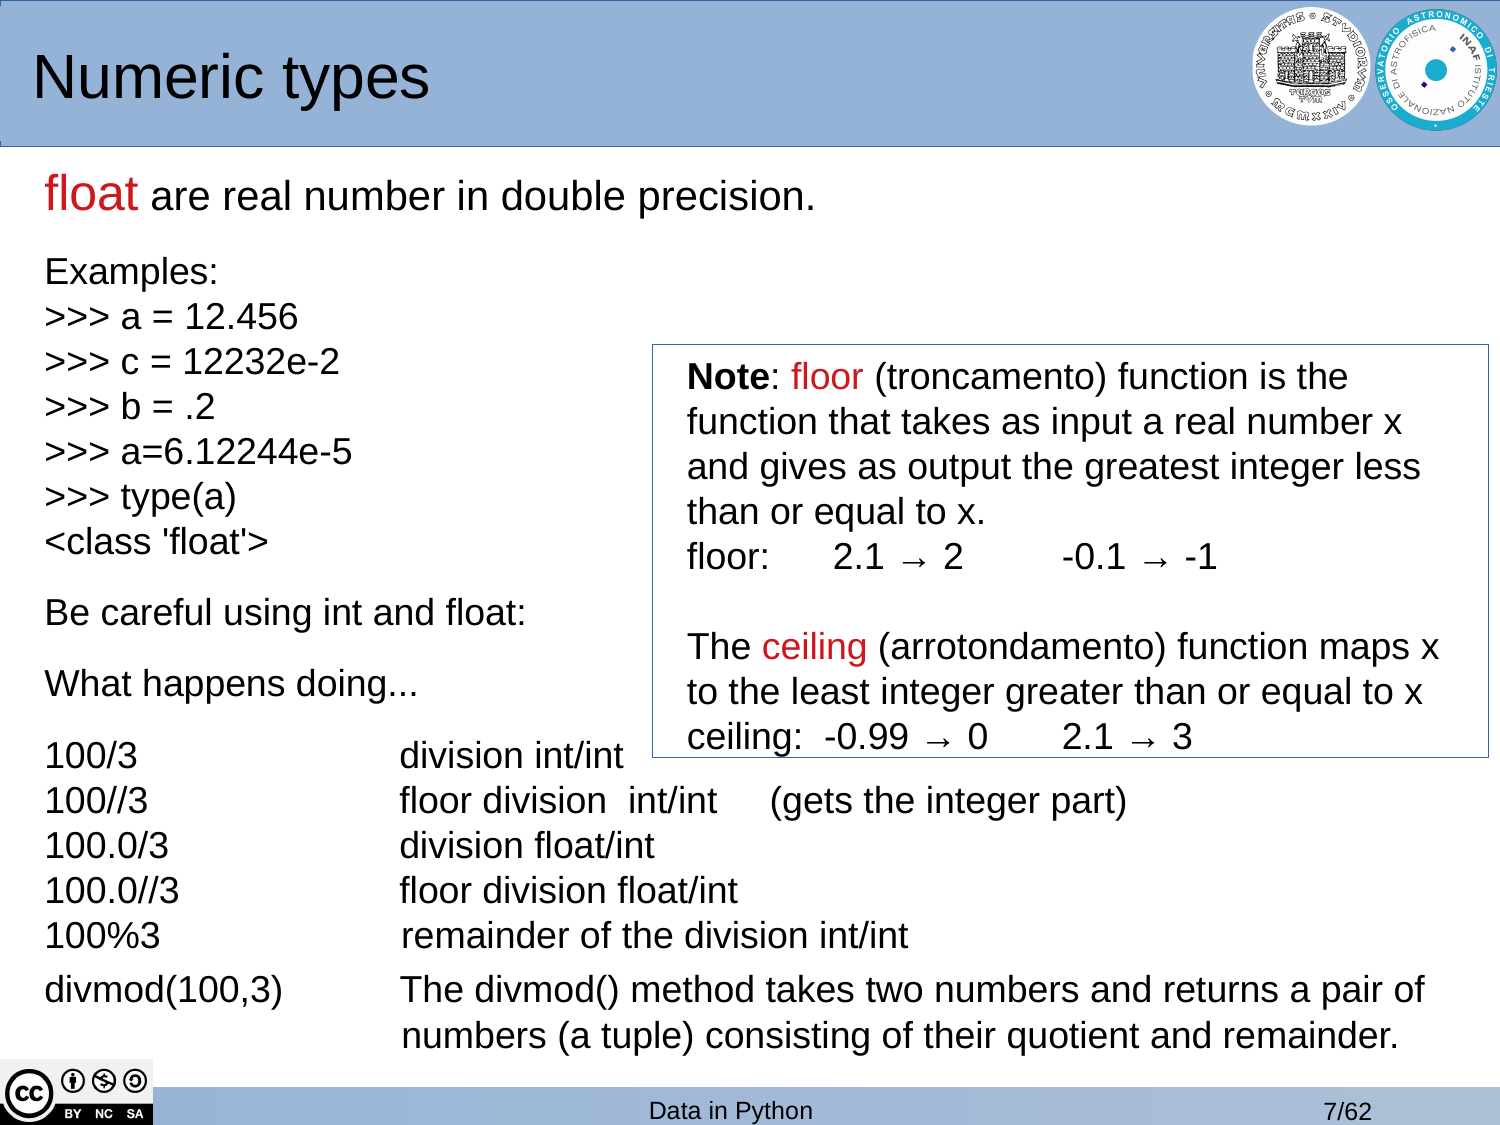

Numeric types
# float are real number in double precision.
Examples:
>>> a = 12.456
>>> c = 12232e-2
>>> b = .2
>>> a=6.12244e-5
>>> type(a)
<class 'float'>
Be careful using int and float:
What happens doing...
100/3 division int/int
100//3 floor division int/int (gets the integer part)
100.0/3 division float/int
100.0//3 floor division float/int
100%3 remainder of the division int/int
divmod(100,3) The divmod() method takes two numbers and returns a pair of
 numbers (a tuple) consisting of their quotient and remainder.
Note: floor (troncamento) function is the function that takes as input a real number x and gives as output the greatest integer less than or equal to x.
floor: 2.1 → 2		-0.1 → -1
The ceiling (arrotondamento) function maps x to the least integer greater than or equal to x
ceiling: -0.99 → 0	2.1 → 3